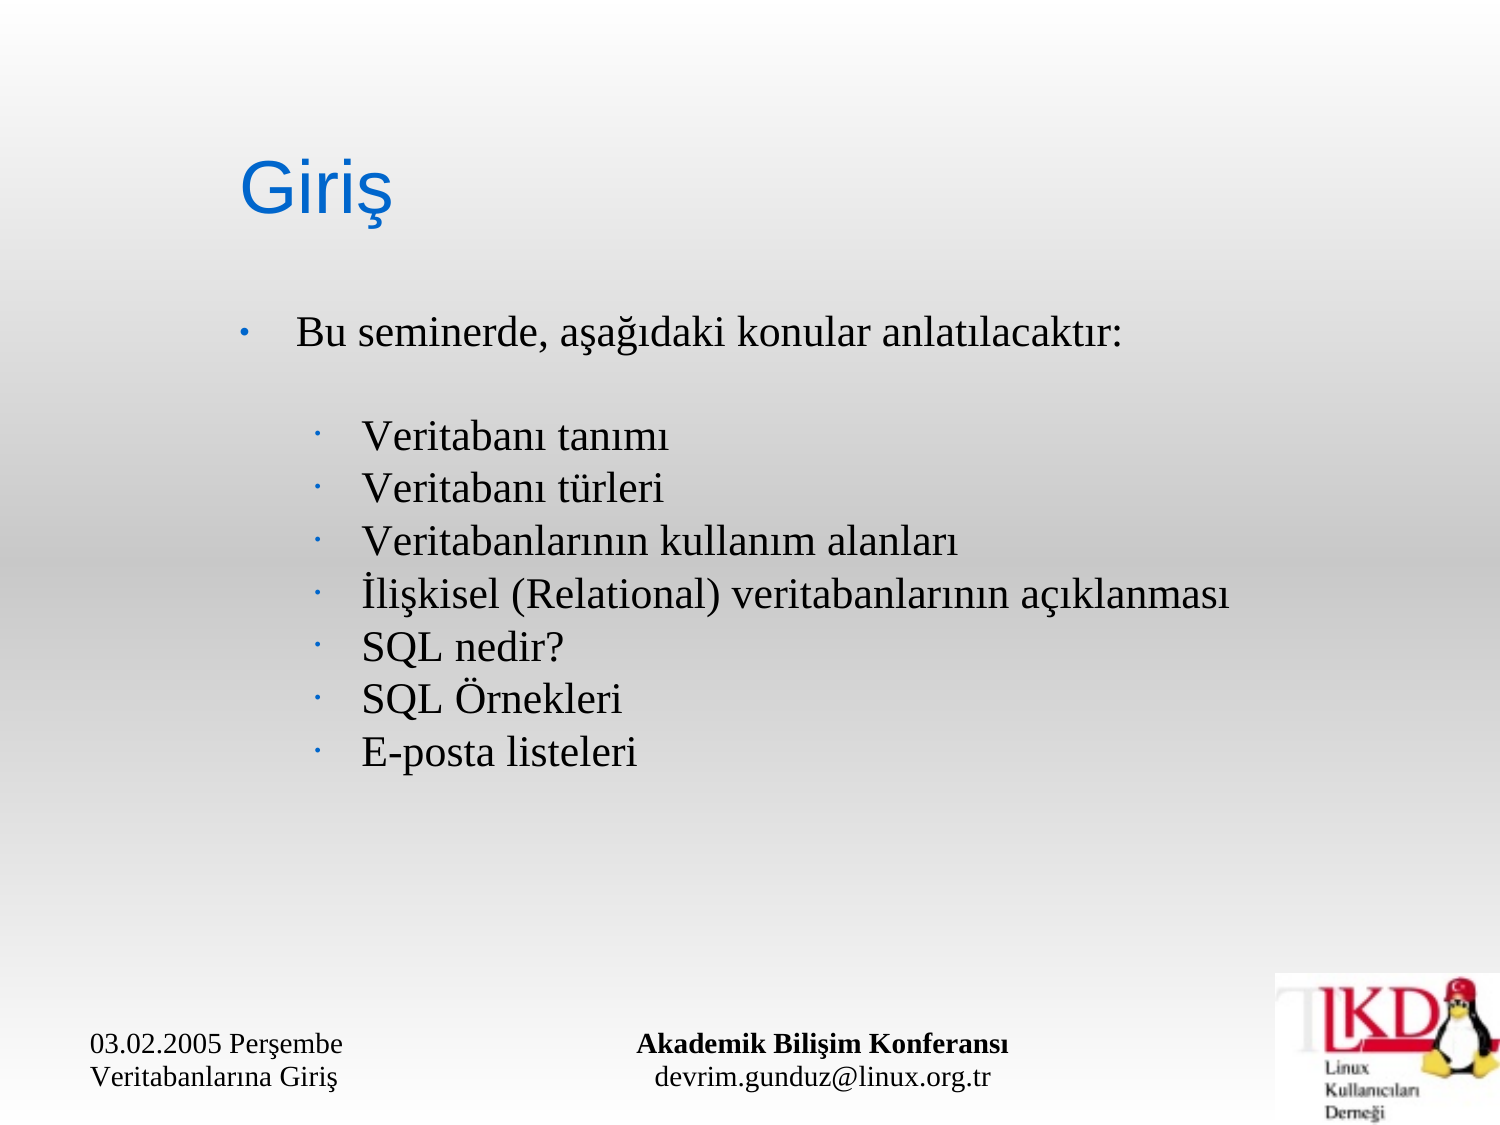

# Giriş
Bu seminerde, aşağıdaki konular anlatılacaktır:
Veritabanı tanımı
Veritabanı türleri
Veritabanlarının kullanım alanları
İlişkisel (Relational) veritabanlarının açıklanması
SQL nedir?
SQL Örnekleri
E-posta listeleri